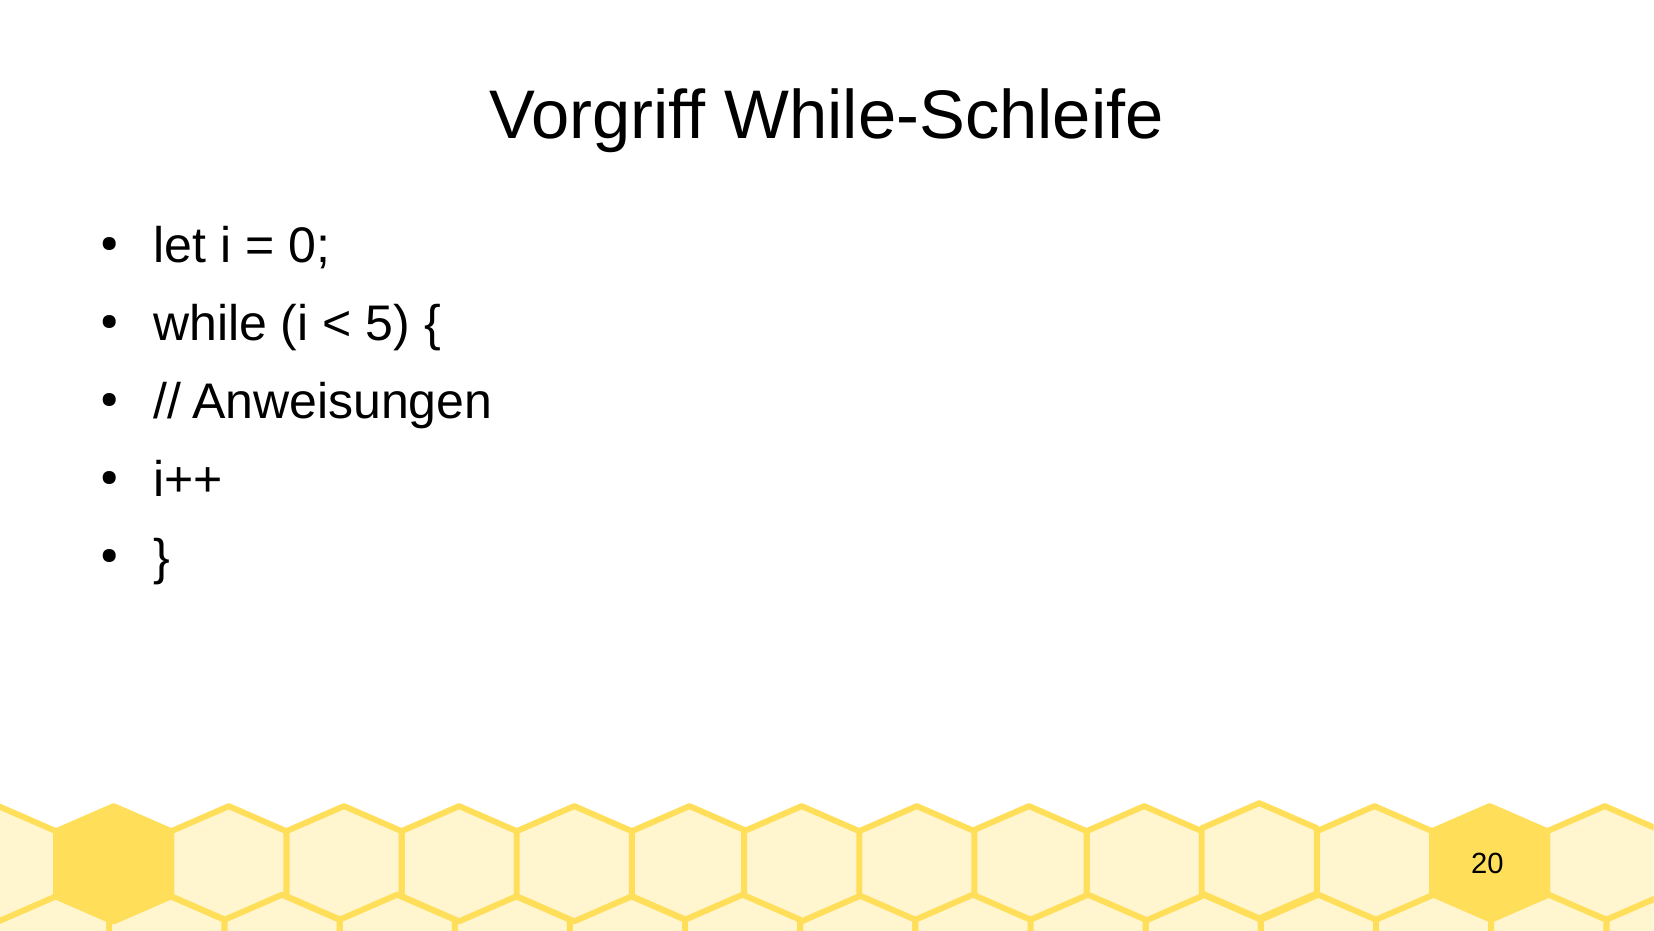

# Vorgriff While-Schleife
let i = 0;
while (i < 5) {
// Anweisungen
i++
}